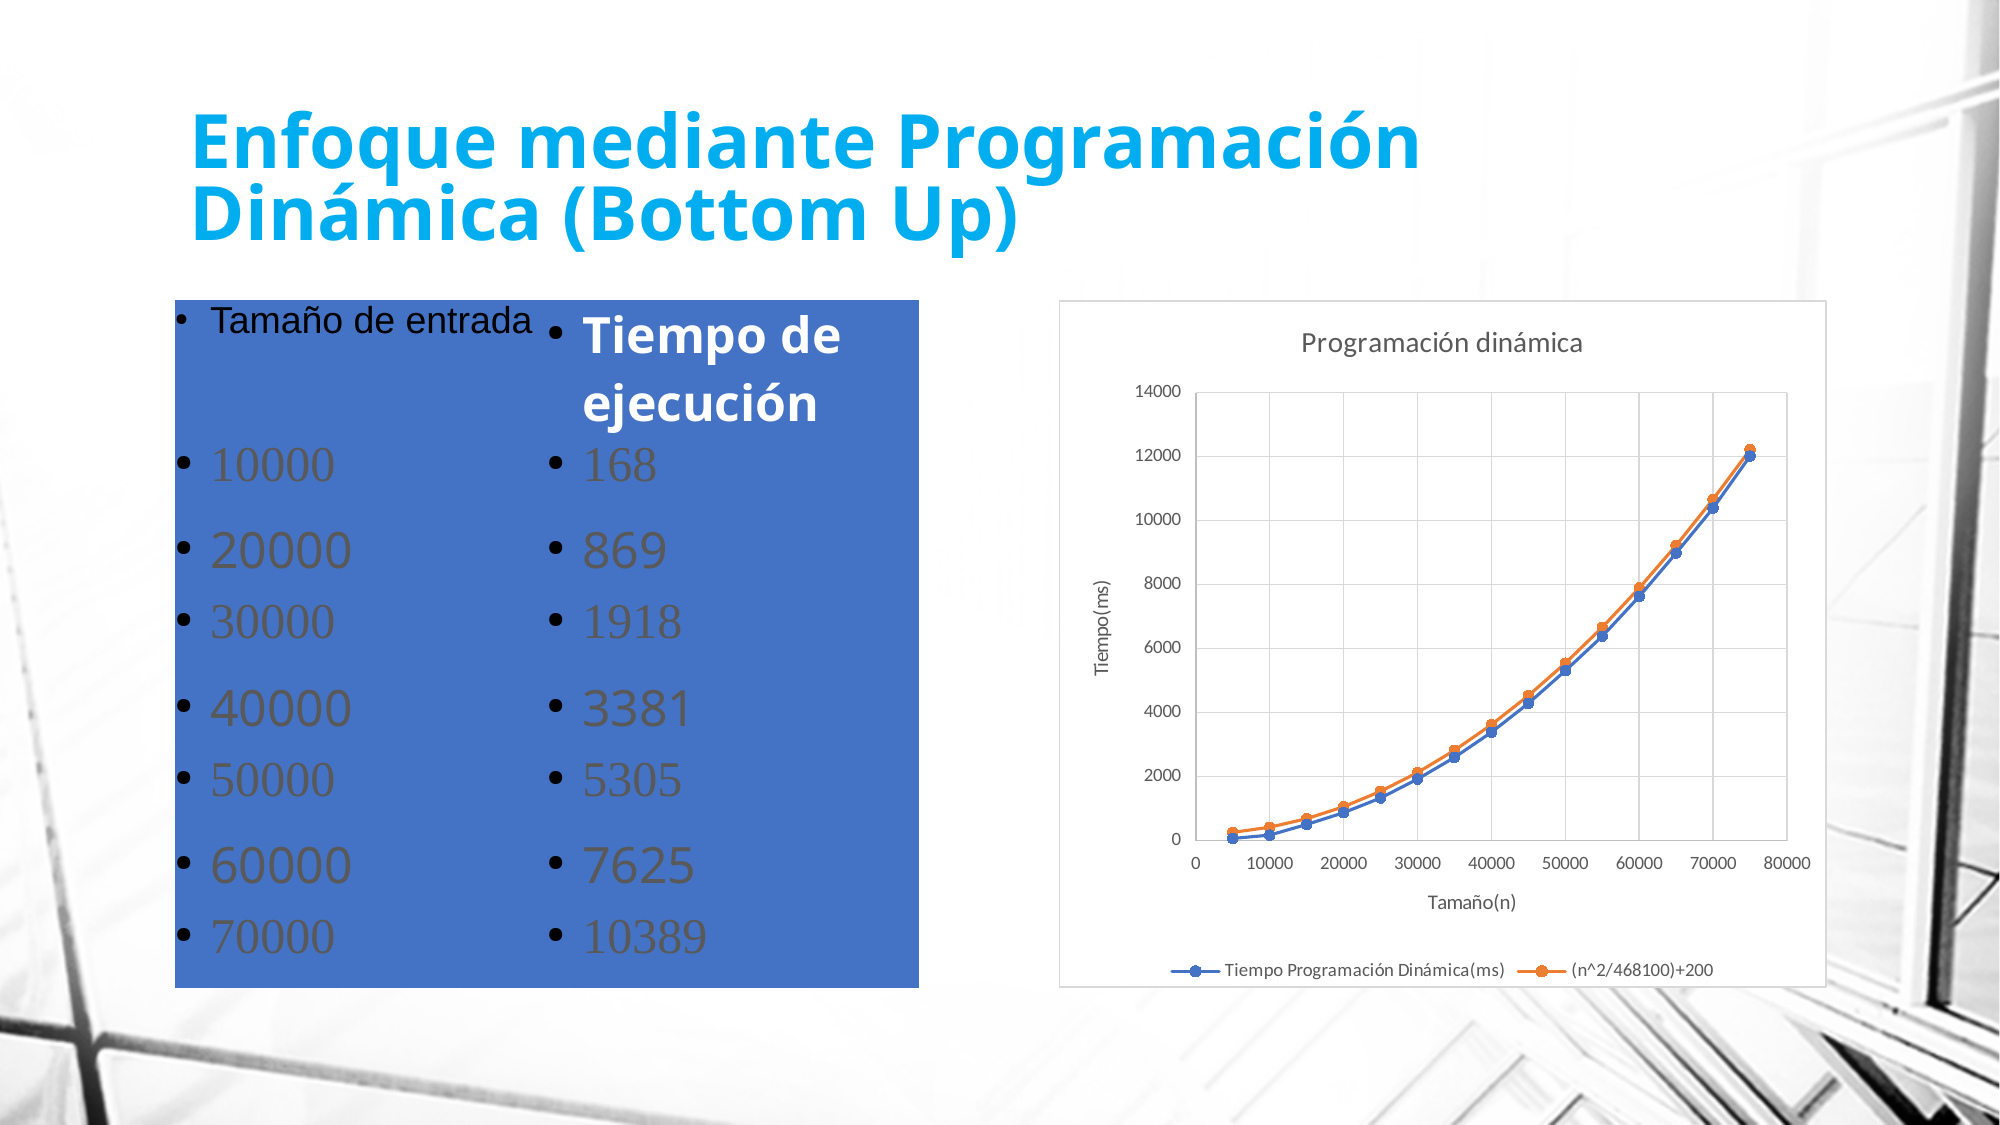

# Enfoque mediante Programación Dinámica (Bottom Up)
| Tamaño de entrada | Tiempo de ejecución |
| --- | --- |
| 10000 | 168 |
| 20000 | 869 |
| 30000 | 1918 |
| 40000 | 3381 |
| 50000 | 5305 |
| 60000 | 7625 |
| 70000 | 10389 |
### Chart: Programación dinámica
| Category | Tiempo Programación Dinámica(ms) | (n^2/468100)+200 |
|---|---|---|